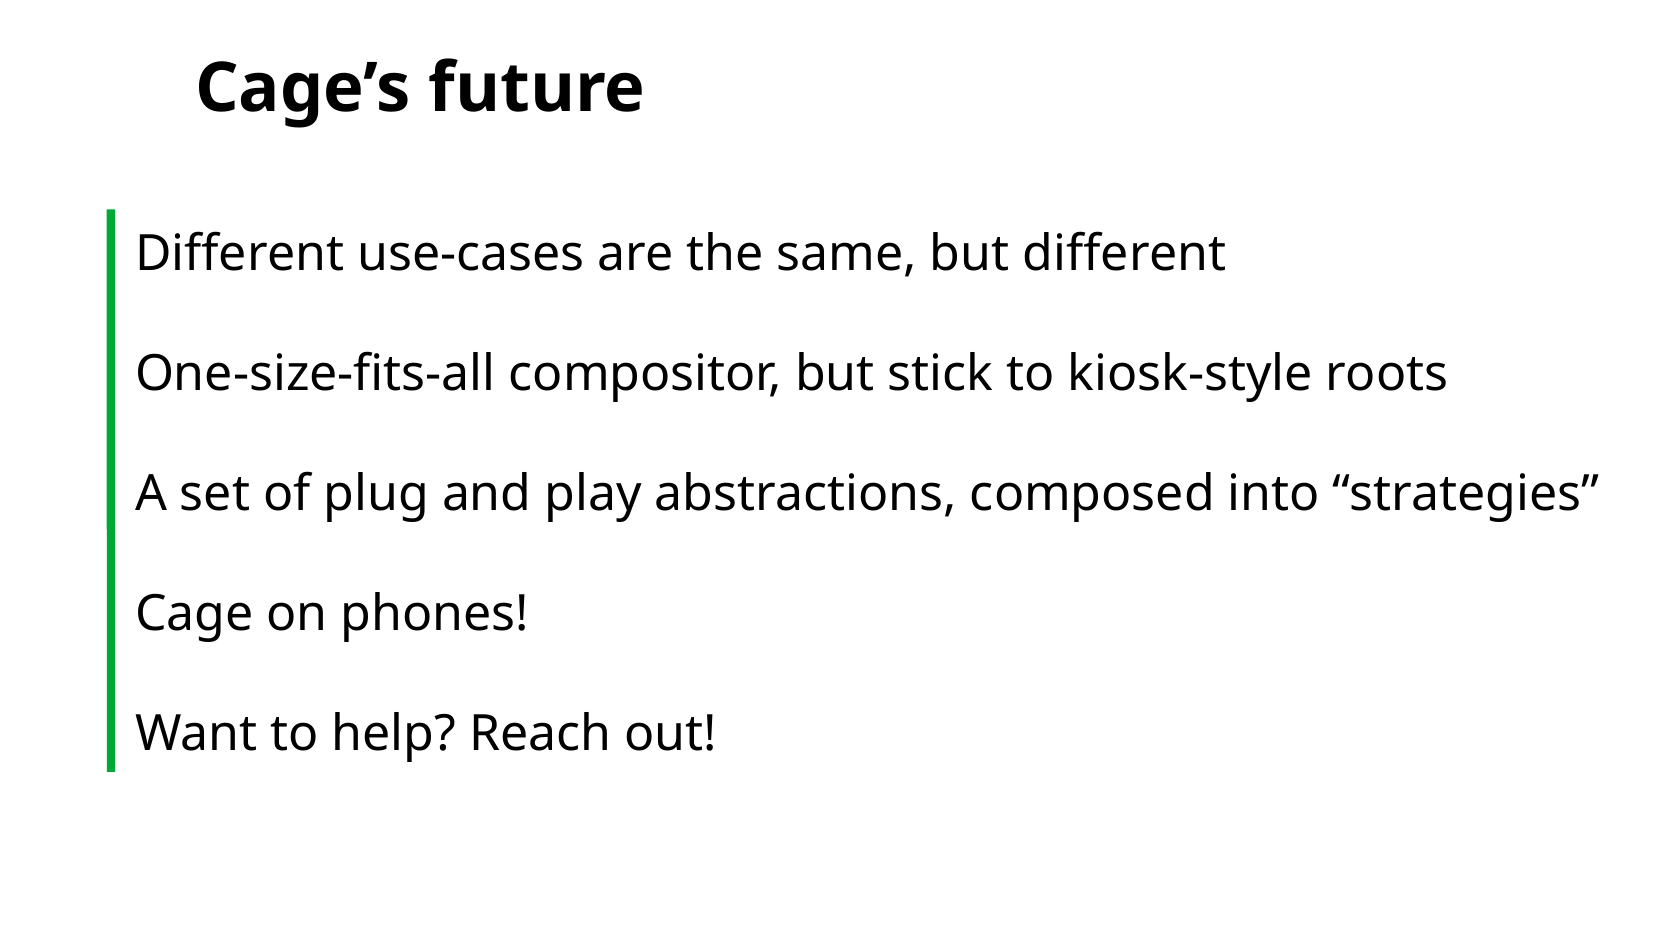

Cage’s future
Different use-cases are the same, but different
One-size-fits-all compositor, but stick to kiosk-style roots
A set of plug and play abstractions, composed into “strategies”
Cage on phones!
Want to help? Reach out!